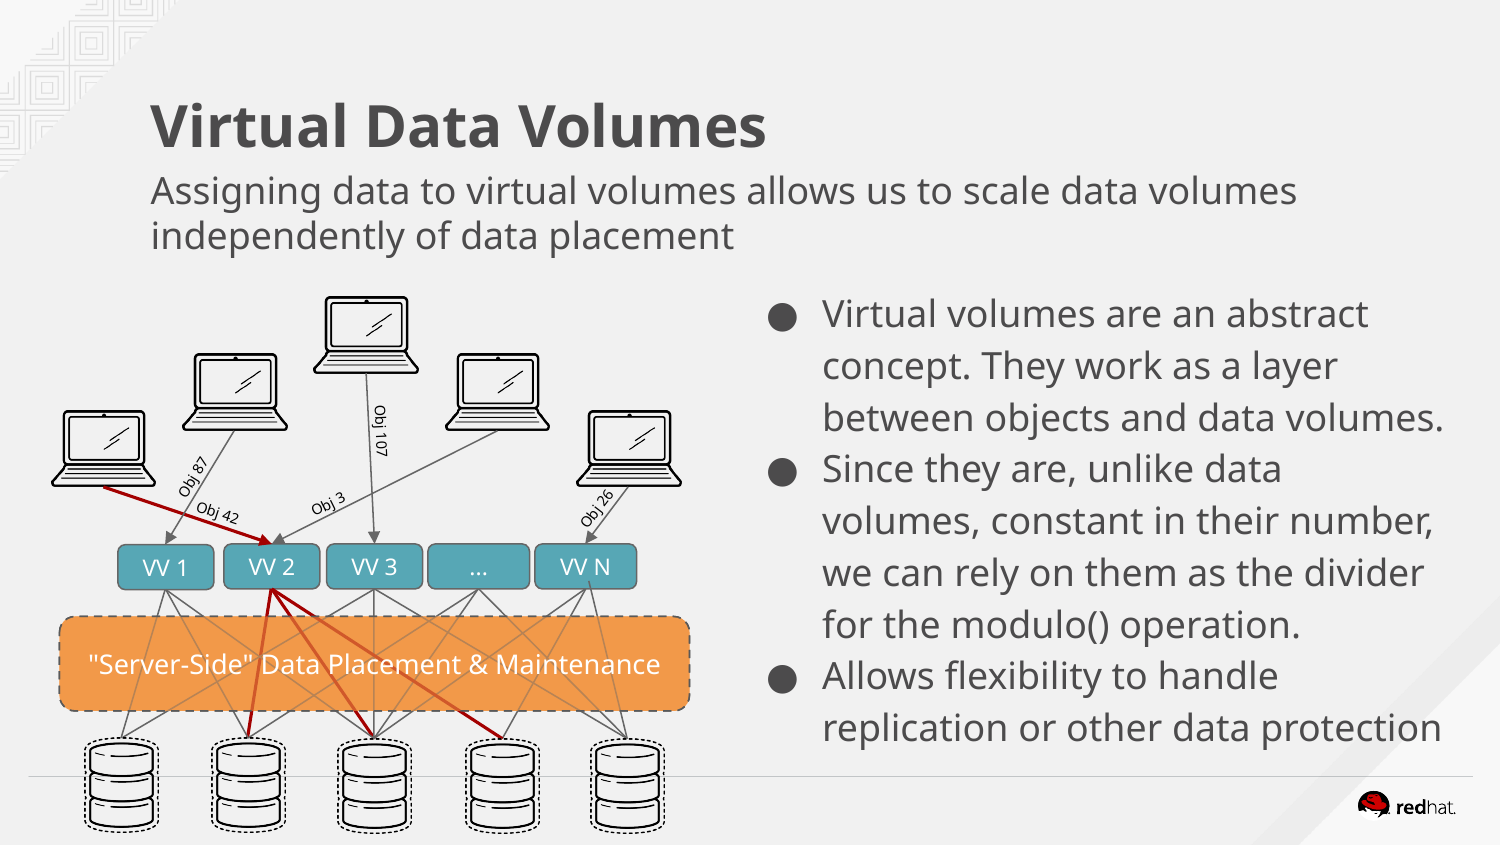

Virtual Data Volumes
Assigning data to virtual volumes allows us to scale data volumes independently of data placement
Virtual volumes are an abstract concept. They work as a layer between objects and data volumes.
Since they are, unlike data volumes, constant in their number, we can rely on them as the divider for the modulo() operation.
Allows flexibility to handle replication or other data protection
Obj 107
Obj 87
Obj 3
Obj 26
Obj 42
VV 2
VV 3
...
VV N
VV 1
"Server-Side" Data Placement & Maintenance